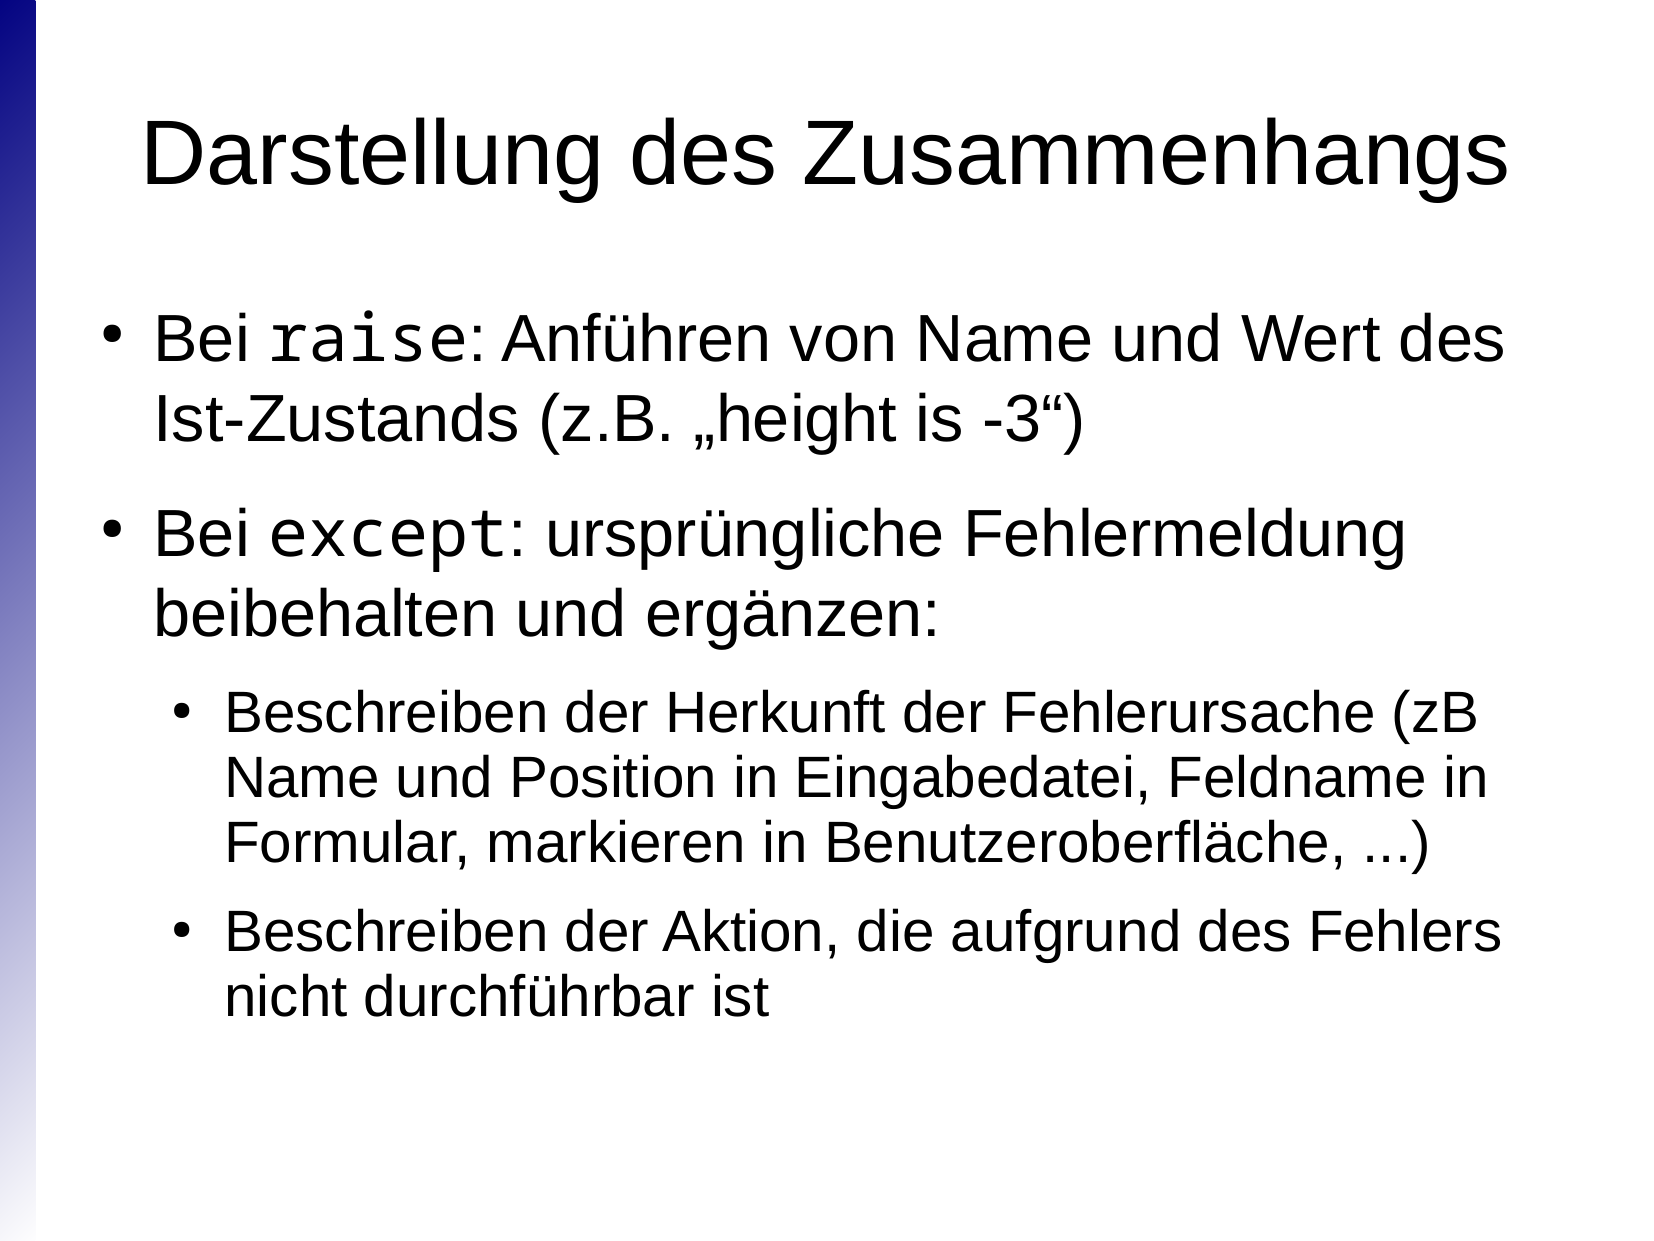

# Darstellung des Zusammenhangs
Bei raise: Anführen von Name und Wert des Ist-Zustands (z.B. „height is -3“)
Bei except: ursprüngliche Fehlermeldung beibehalten und ergänzen:
Beschreiben der Herkunft der Fehlerursache (zB Name und Position in Eingabedatei, Feldname in Formular, markieren in Benutzeroberfläche, ...)
Beschreiben der Aktion, die aufgrund des Fehlers nicht durchführbar ist